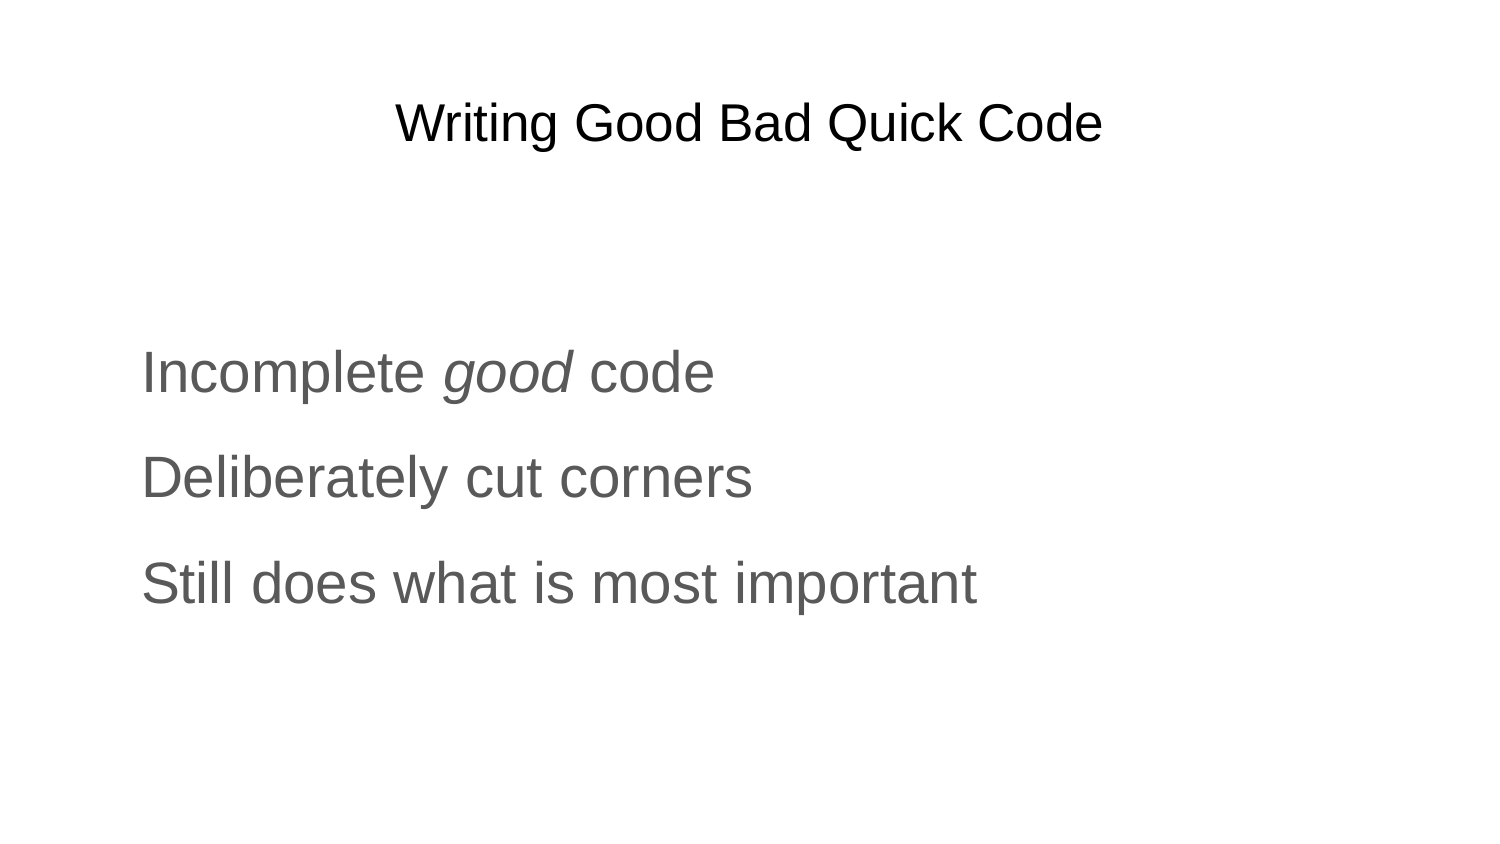

# Writing Good Bad Quick Code
Incomplete good code
Deliberately cut corners
Still does what is most important